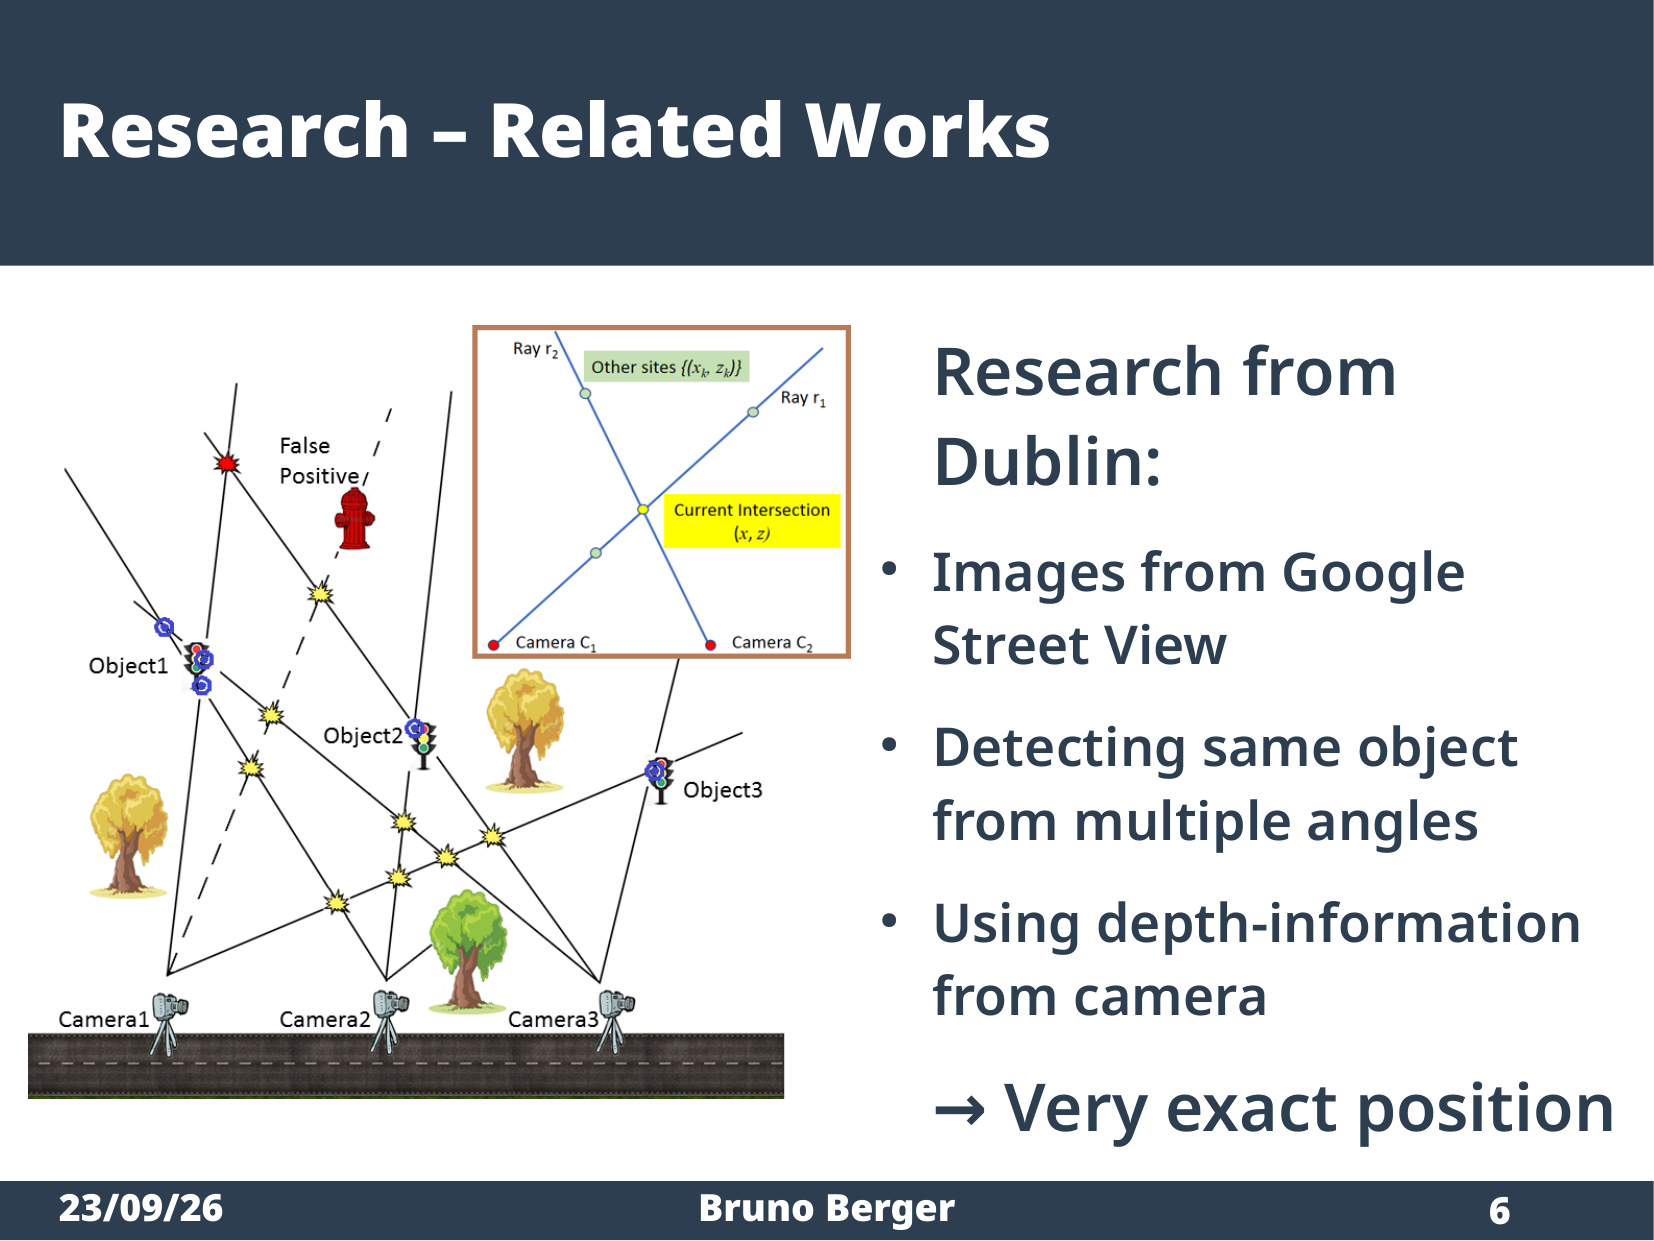

# Research – Related Works
Research from Dublin:
Images from Google Street View
Detecting same object from multiple angles
Using depth-information from camera
→ Very exact position
Bruno Berger
6